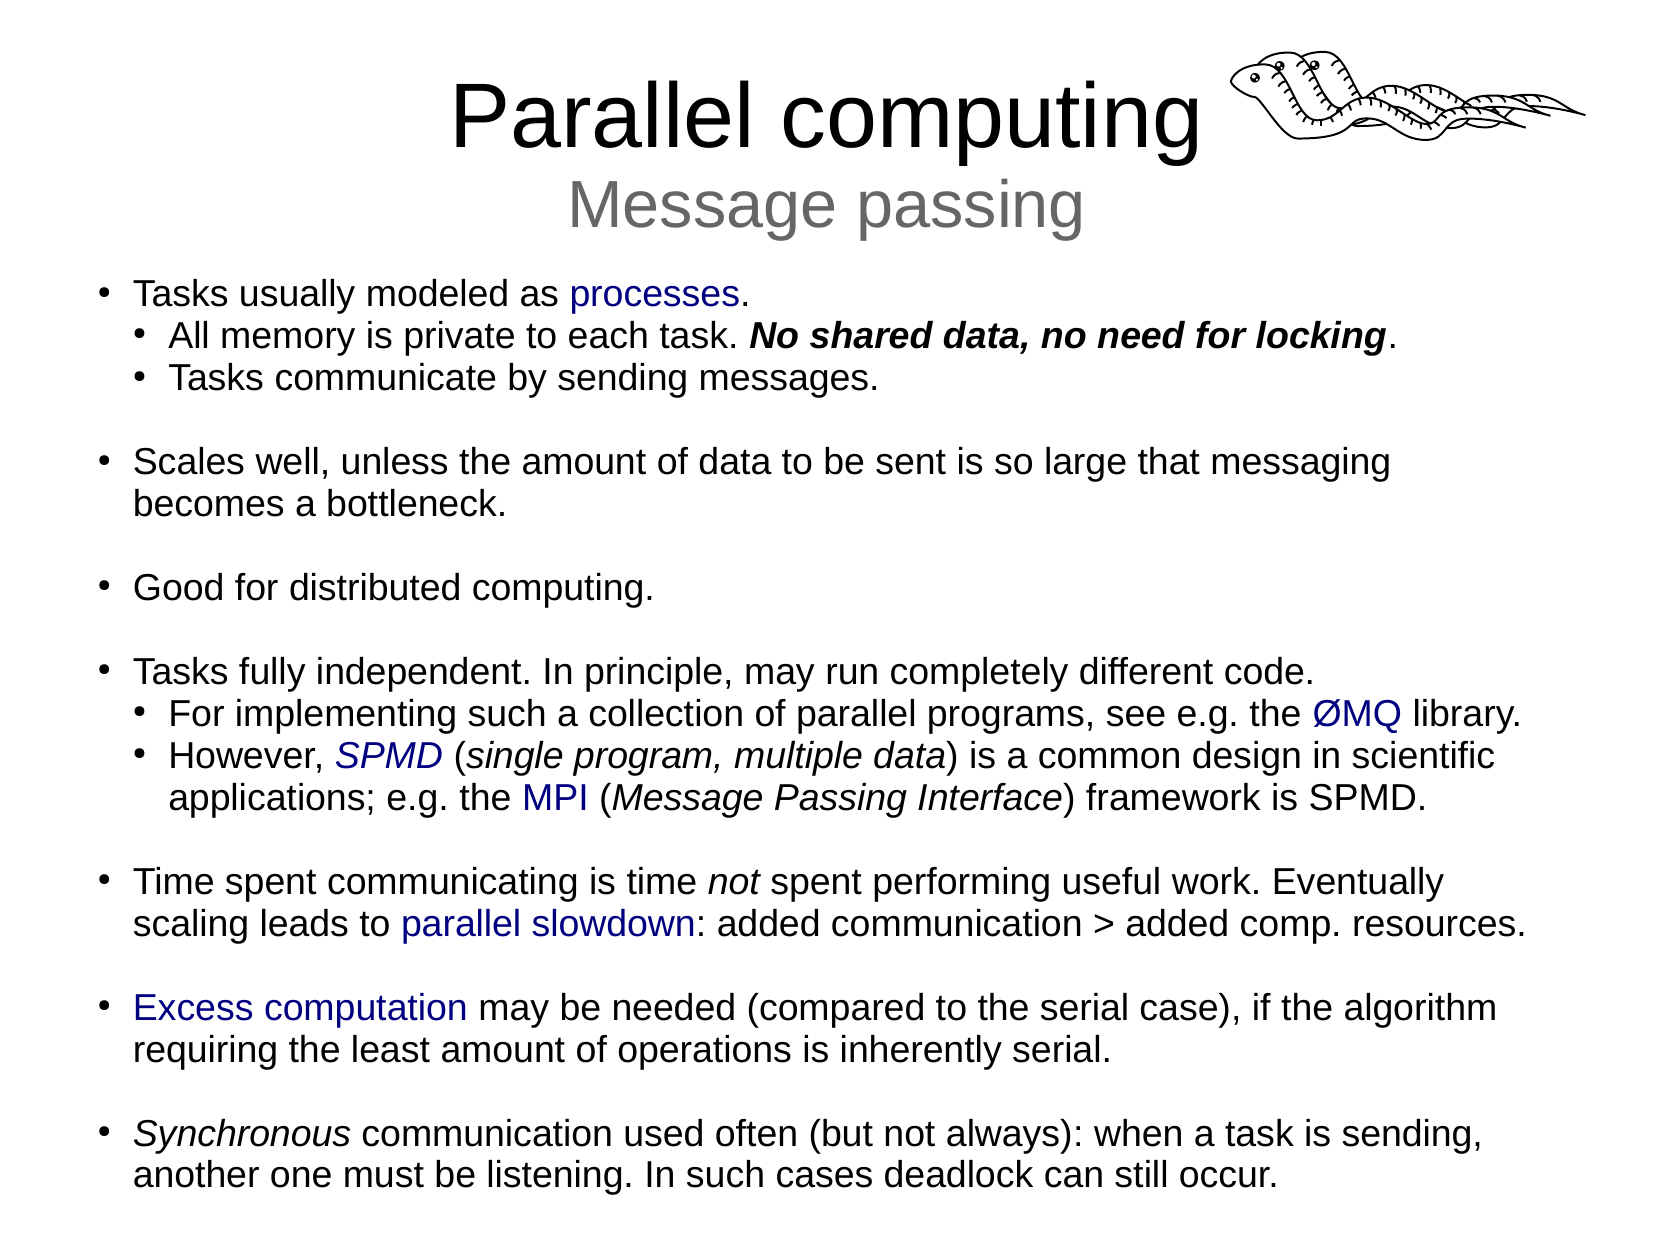

# Parallel computing Message passing
Tasks usually modeled as processes.
All memory is private to each task. No shared data, no need for locking.
Tasks communicate by sending messages.
Scales well, unless the amount of data to be sent is so large that messaging becomes a bottleneck.
Good for distributed computing.
Tasks fully independent. In principle, may run completely different code.
For implementing such a collection of parallel programs, see e.g. the ØMQ library.
However, SPMD (single program, multiple data) is a common design in scientific applications; e.g. the MPI (Message Passing Interface) framework is SPMD.
Time spent communicating is time not spent performing useful work. Eventually scaling leads to parallel slowdown: added communication > added comp. resources.
Excess computation may be needed (compared to the serial case), if the algorithm requiring the least amount of operations is inherently serial.
Synchronous communication used often (but not always): when a task is sending, another one must be listening. In such cases deadlock can still occur.